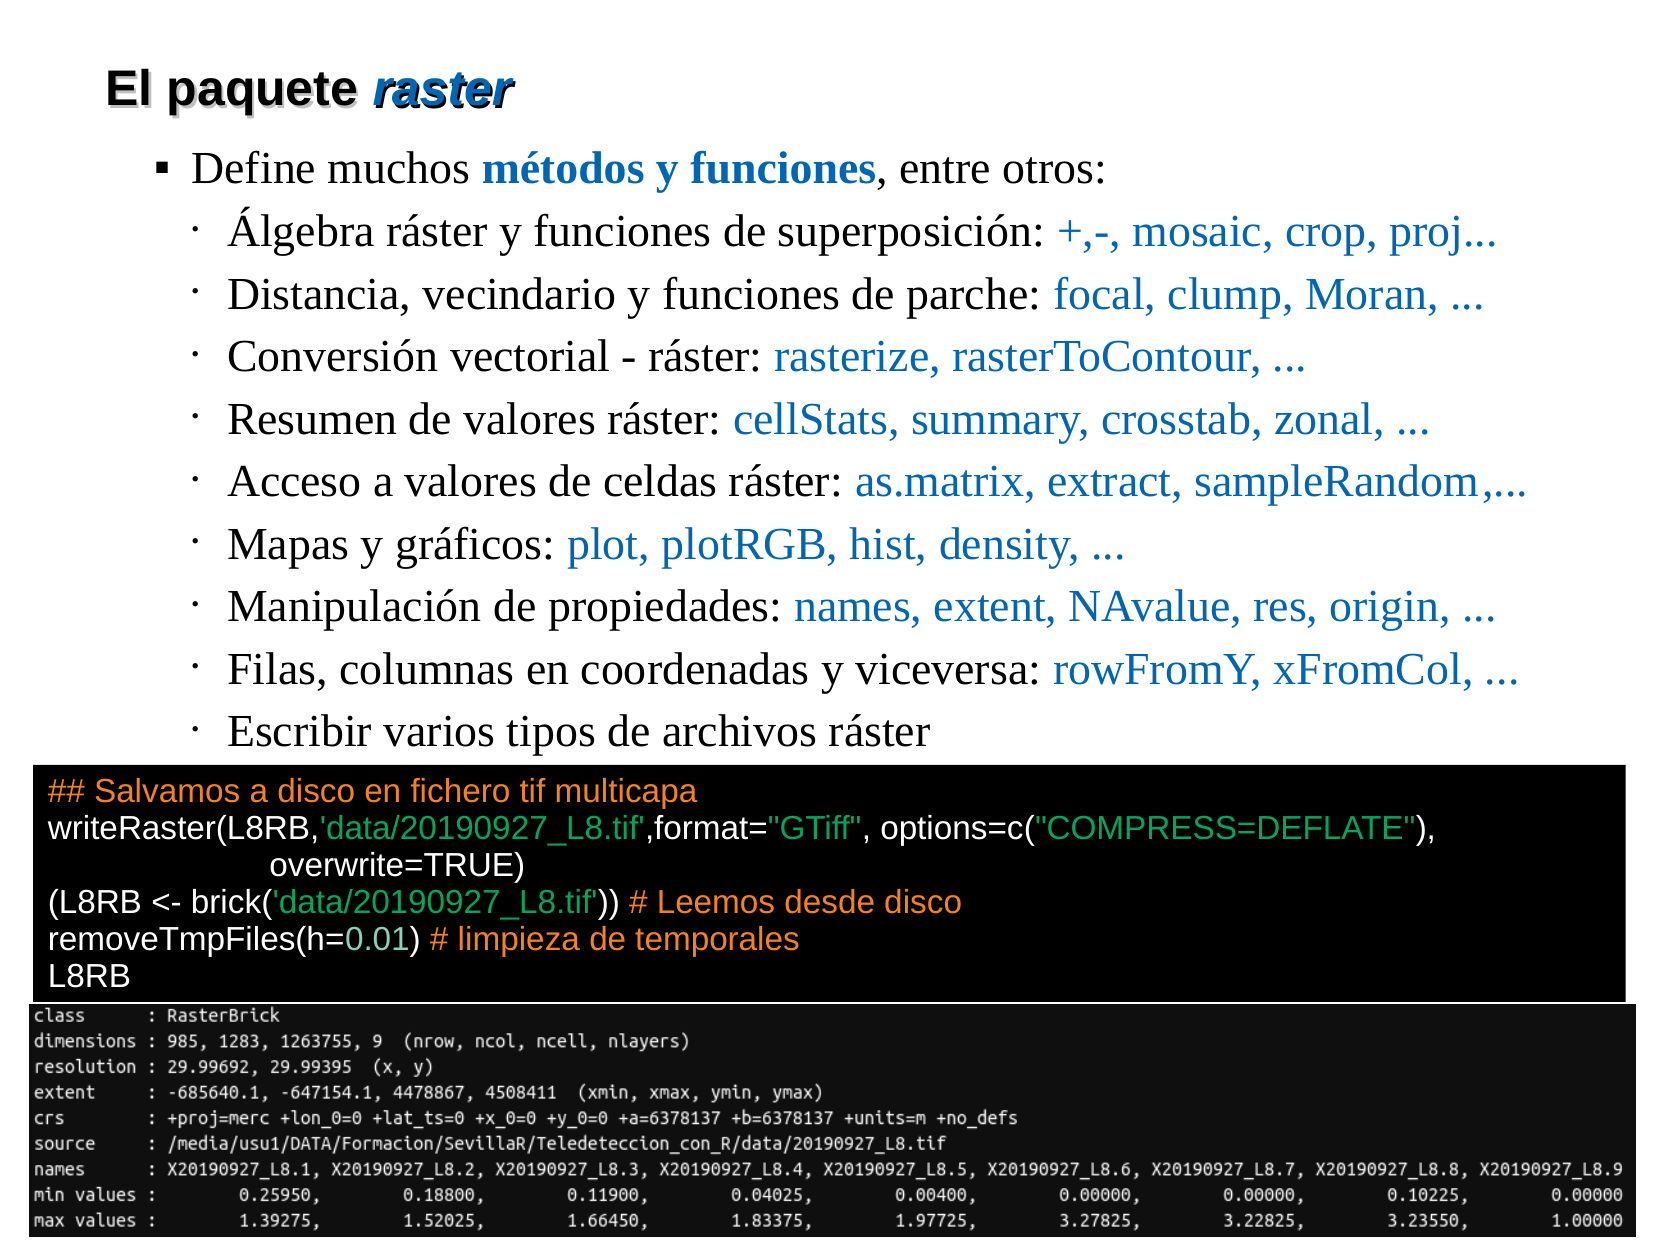

El paquete raster
Define muchos métodos y funciones, entre otros:
Álgebra ráster y funciones de superposición: +,-, mosaic, crop, proj...
Distancia, vecindario y funciones de parche: focal, clump, Moran, ...
Conversión vectorial - ráster: rasterize, rasterToContour, ...
Resumen de valores ráster: cellStats, summary, crosstab, zonal, ...
Acceso a valores de celdas ráster: as.matrix, extract, sampleRandom	,...
Mapas y gráficos: plot, plotRGB, hist, density, ...
Manipulación de propiedades: names, extent, NAvalue, res, origin, ...
Filas, columnas en coordenadas y viceversa: rowFromY, xFromCol, ...
Escribir varios tipos de archivos ráster
## Salvamos a disco en fichero tif multicapa
writeRaster(L8RB,'data/20190927_L8.tif',format="GTiff", options=c("COMPRESS=DEFLATE"), 						overwrite=TRUE)
(L8RB <- brick('data/20190927_L8.tif')) # Leemos desde disco
removeTmpFiles(h=0.01) # limpieza de temporales
L8RB